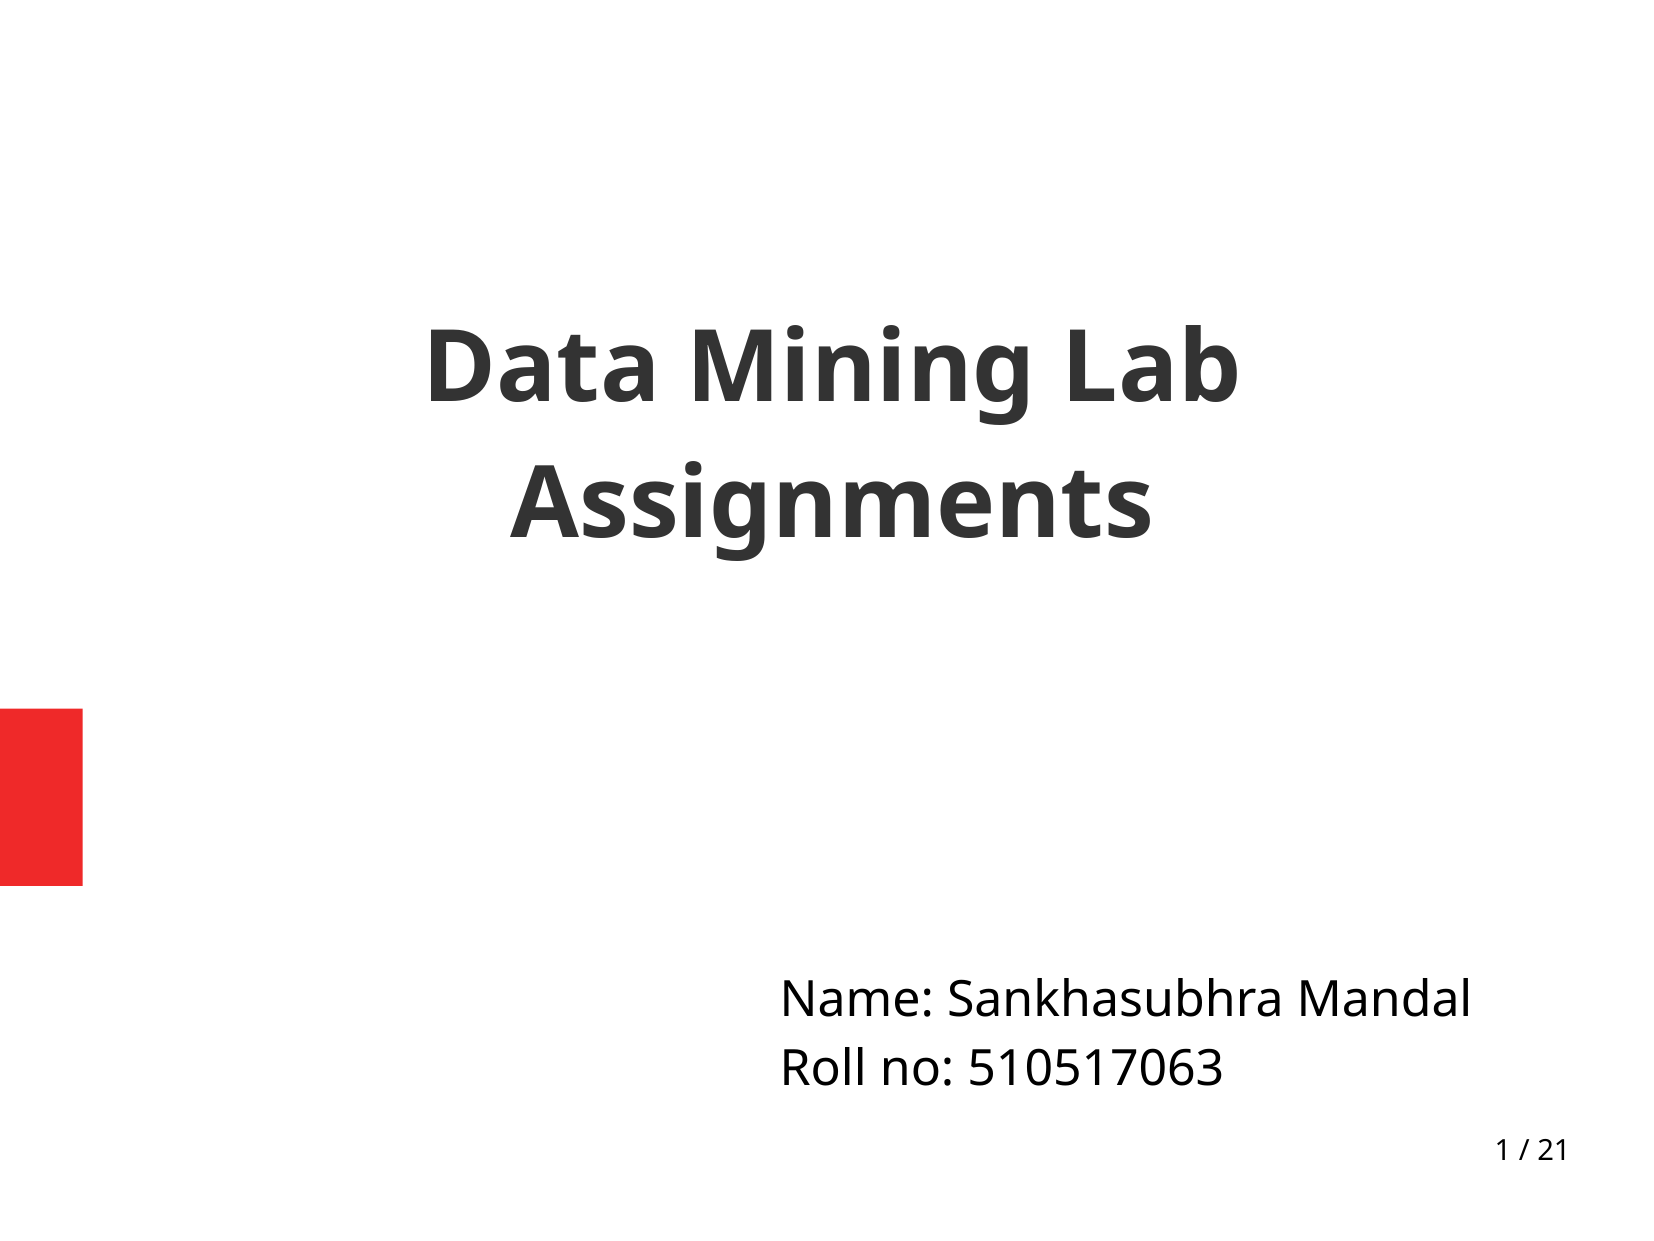

# Data Mining Lab Assignments
Name: Sankhasubhra Mandal
Roll no: 510517063
1